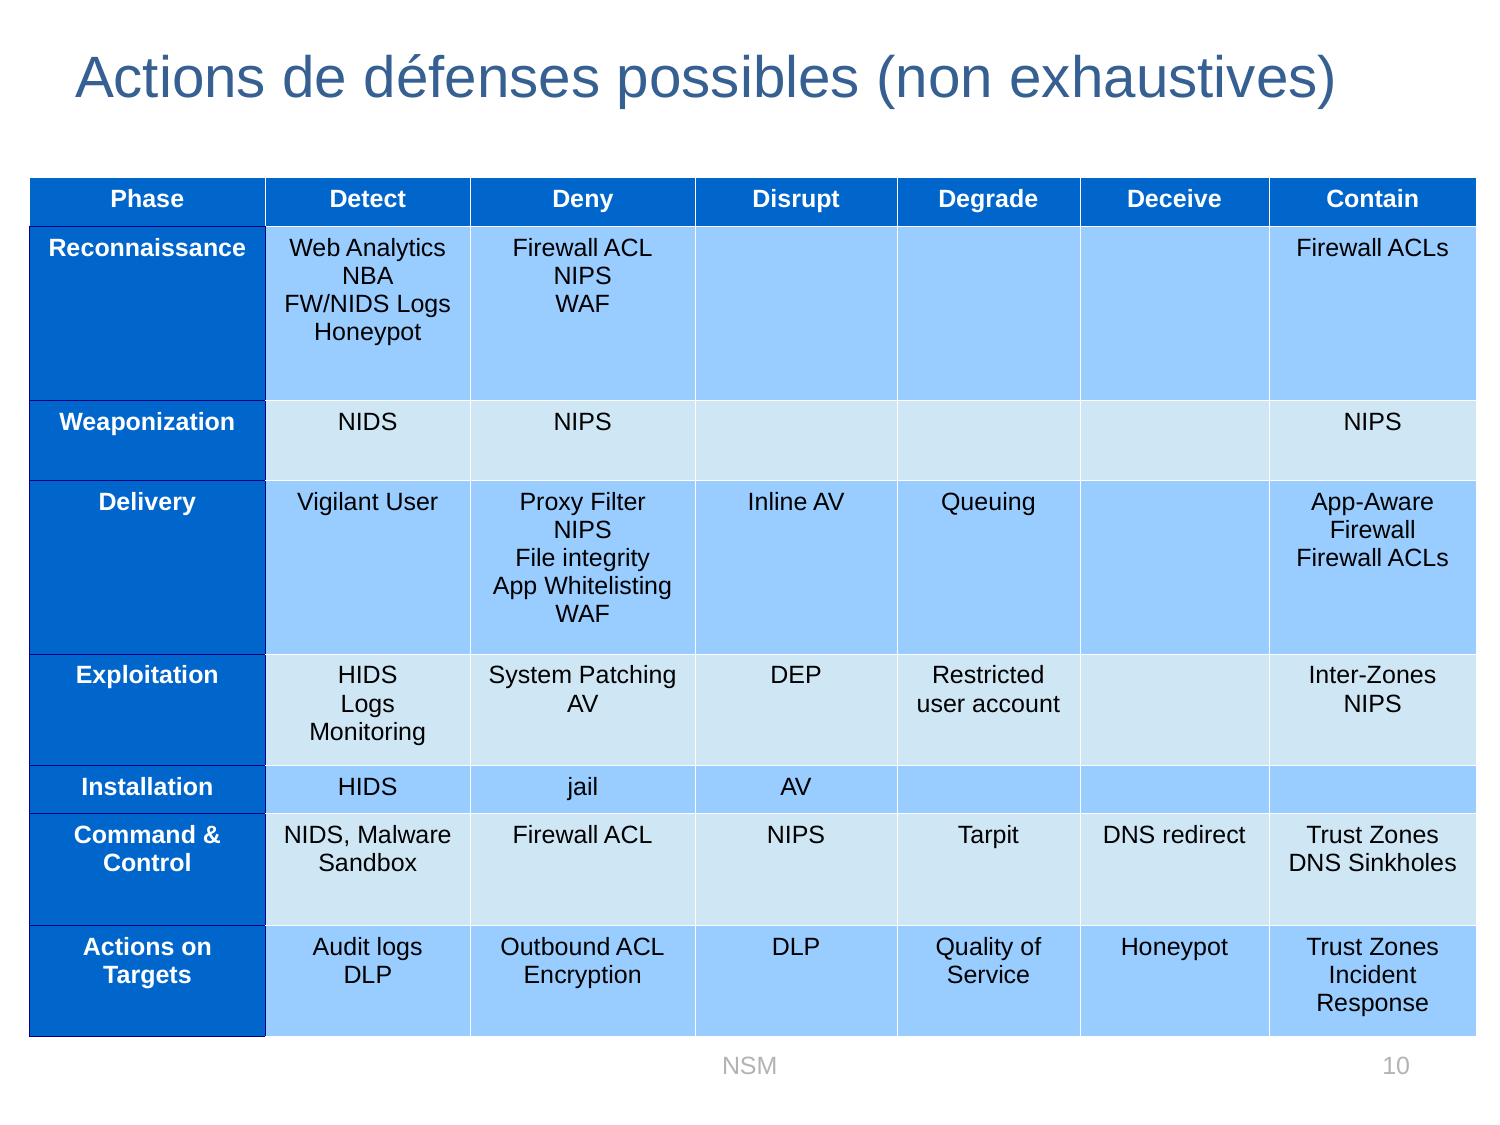

# Actions de défenses possibles (non exhaustives)
| Phase | Detect | Deny | Disrupt | Degrade | Deceive | Contain |
| --- | --- | --- | --- | --- | --- | --- |
| Reconnaissance | Web Analytics NBA FW/NIDS Logs Honeypot | Firewall ACL NIPS WAF | | | | Firewall ACLs |
| Weaponization | NIDS | NIPS | | | | NIPS |
| Delivery | Vigilant User | Proxy Filter NIPS File integrity App Whitelisting WAF | Inline AV | Queuing | | App-Aware Firewall Firewall ACLs |
| Exploitation | HIDS Logs Monitoring | System Patching AV | DEP | Restricted user account | | Inter-Zones NIPS |
| Installation | HIDS | jail | AV | | | |
| Command & Control | NIDS, Malware Sandbox | Firewall ACL | NIPS | Tarpit | DNS redirect | Trust Zones DNS Sinkholes |
| Actions on Targets | Audit logs DLP | Outbound ACL Encryption | DLP | Quality of Service | Honeypot | Trust Zones Incident Response |
Your footer here
10